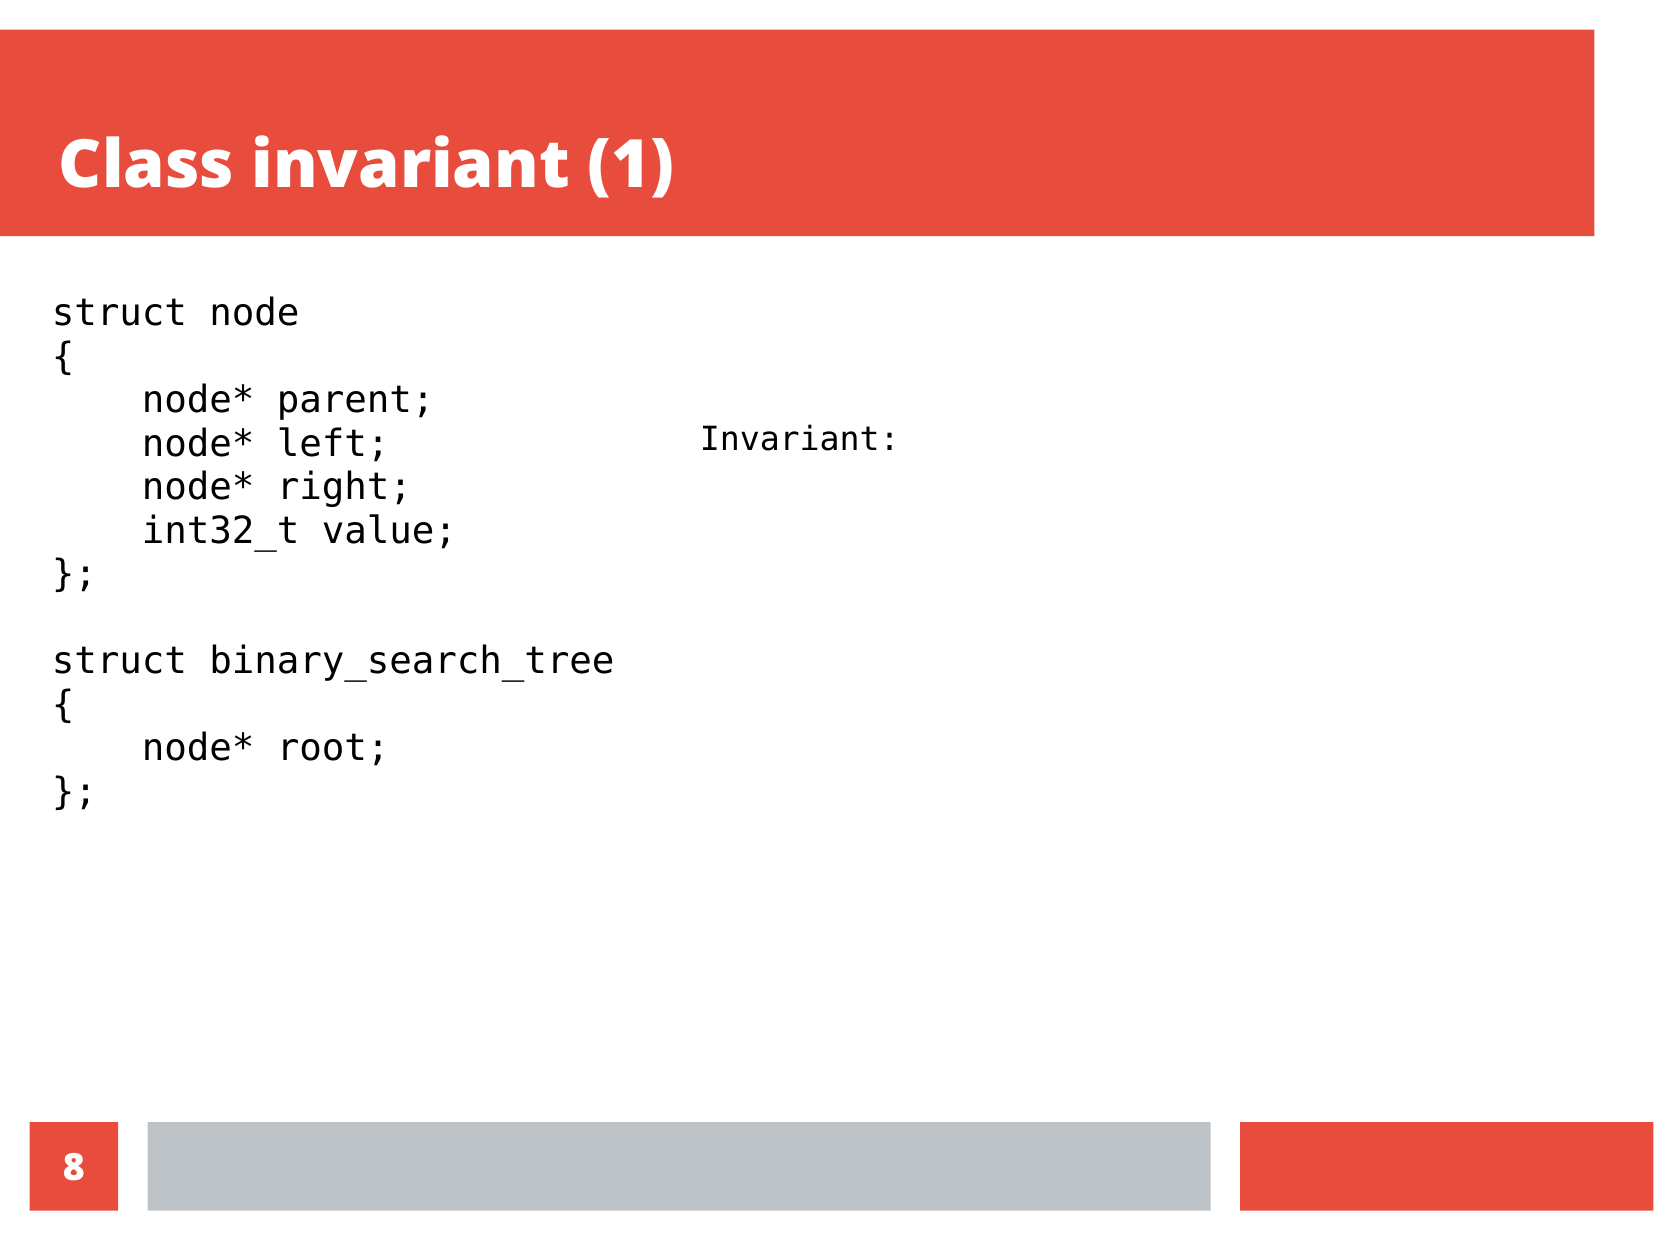

# Class invariant (1)
struct node
{
 node* parent;
 node* left;
 node* right;
 int32_t value;
};
struct binary_search_tree
{
 node* root;
};
Invariant:
8